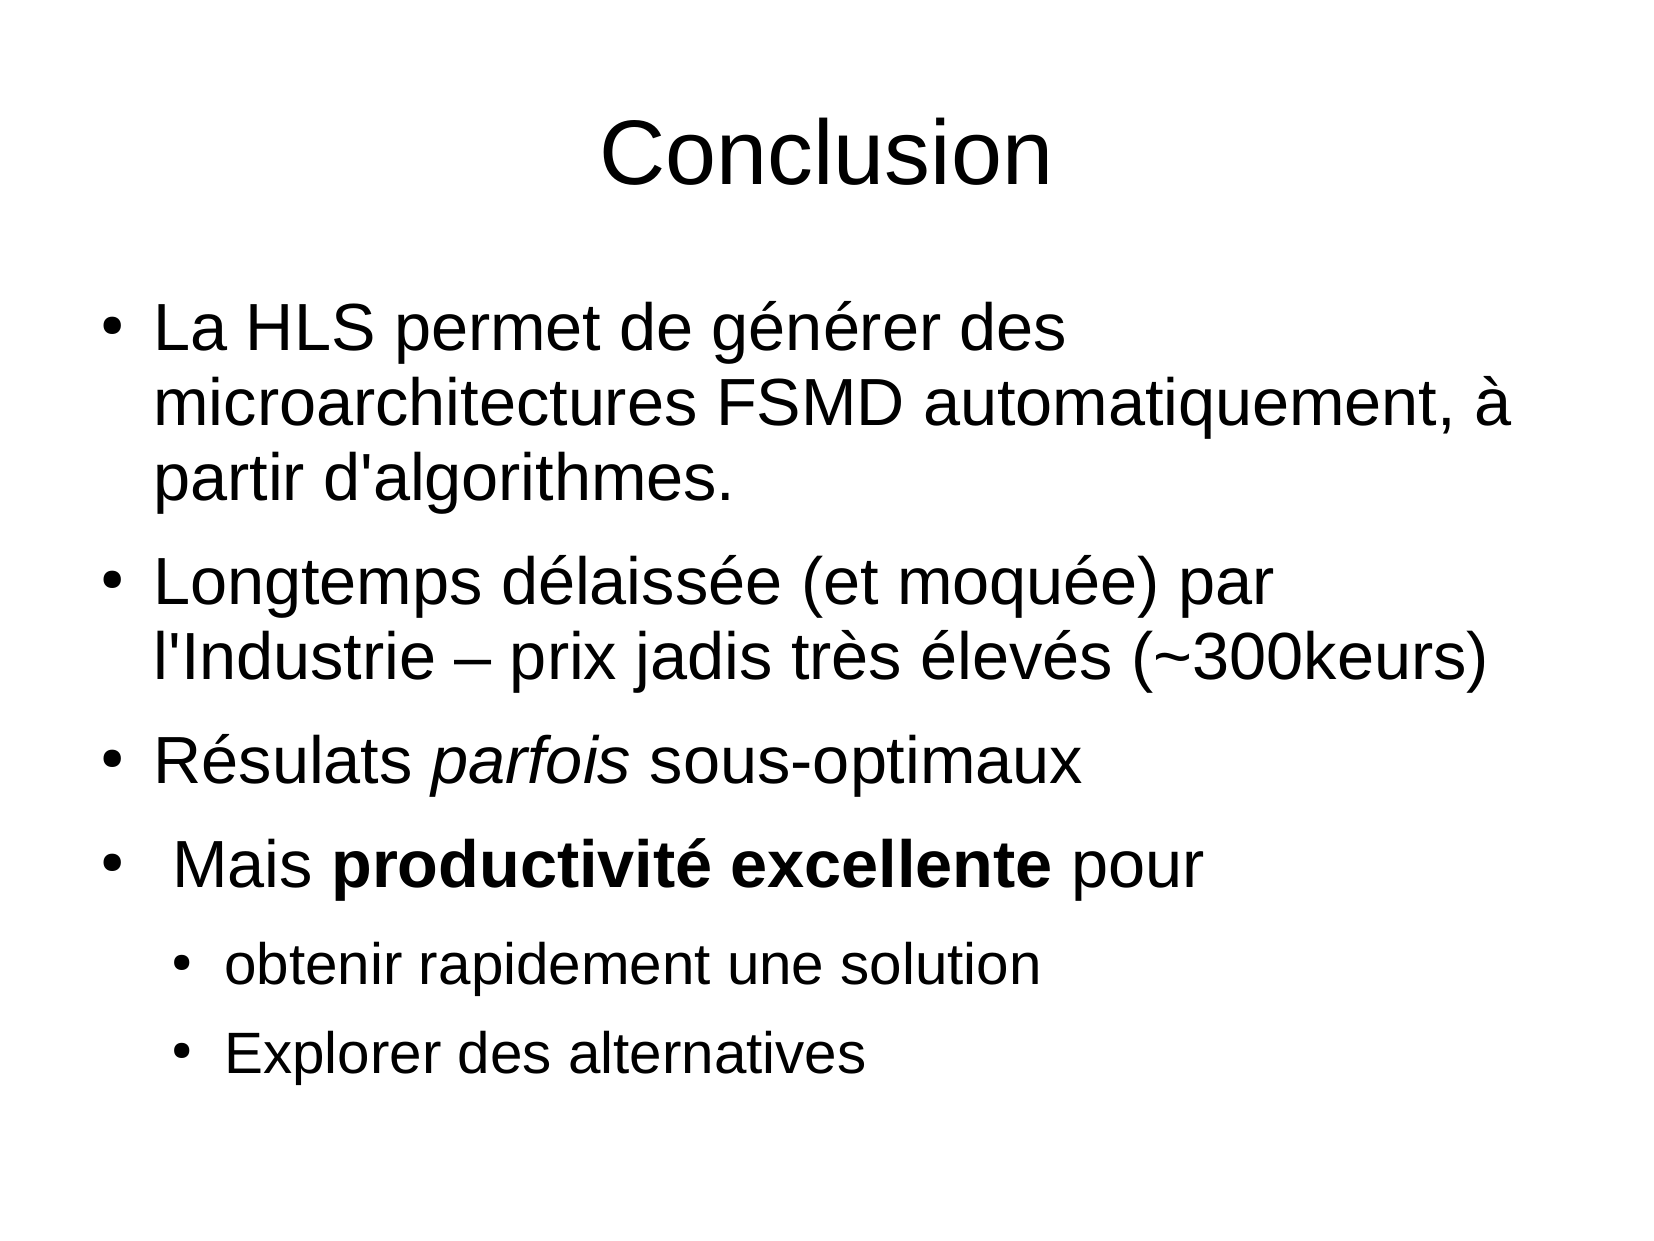

# Conclusion
La HLS permet de générer des microarchitectures FSMD automatiquement, à partir d'algorithmes.
Longtemps délaissée (et moquée) par l'Industrie – prix jadis très élevés (~300keurs)
Résulats parfois sous-optimaux
 Mais productivité excellente pour
obtenir rapidement une solution
Explorer des alternatives